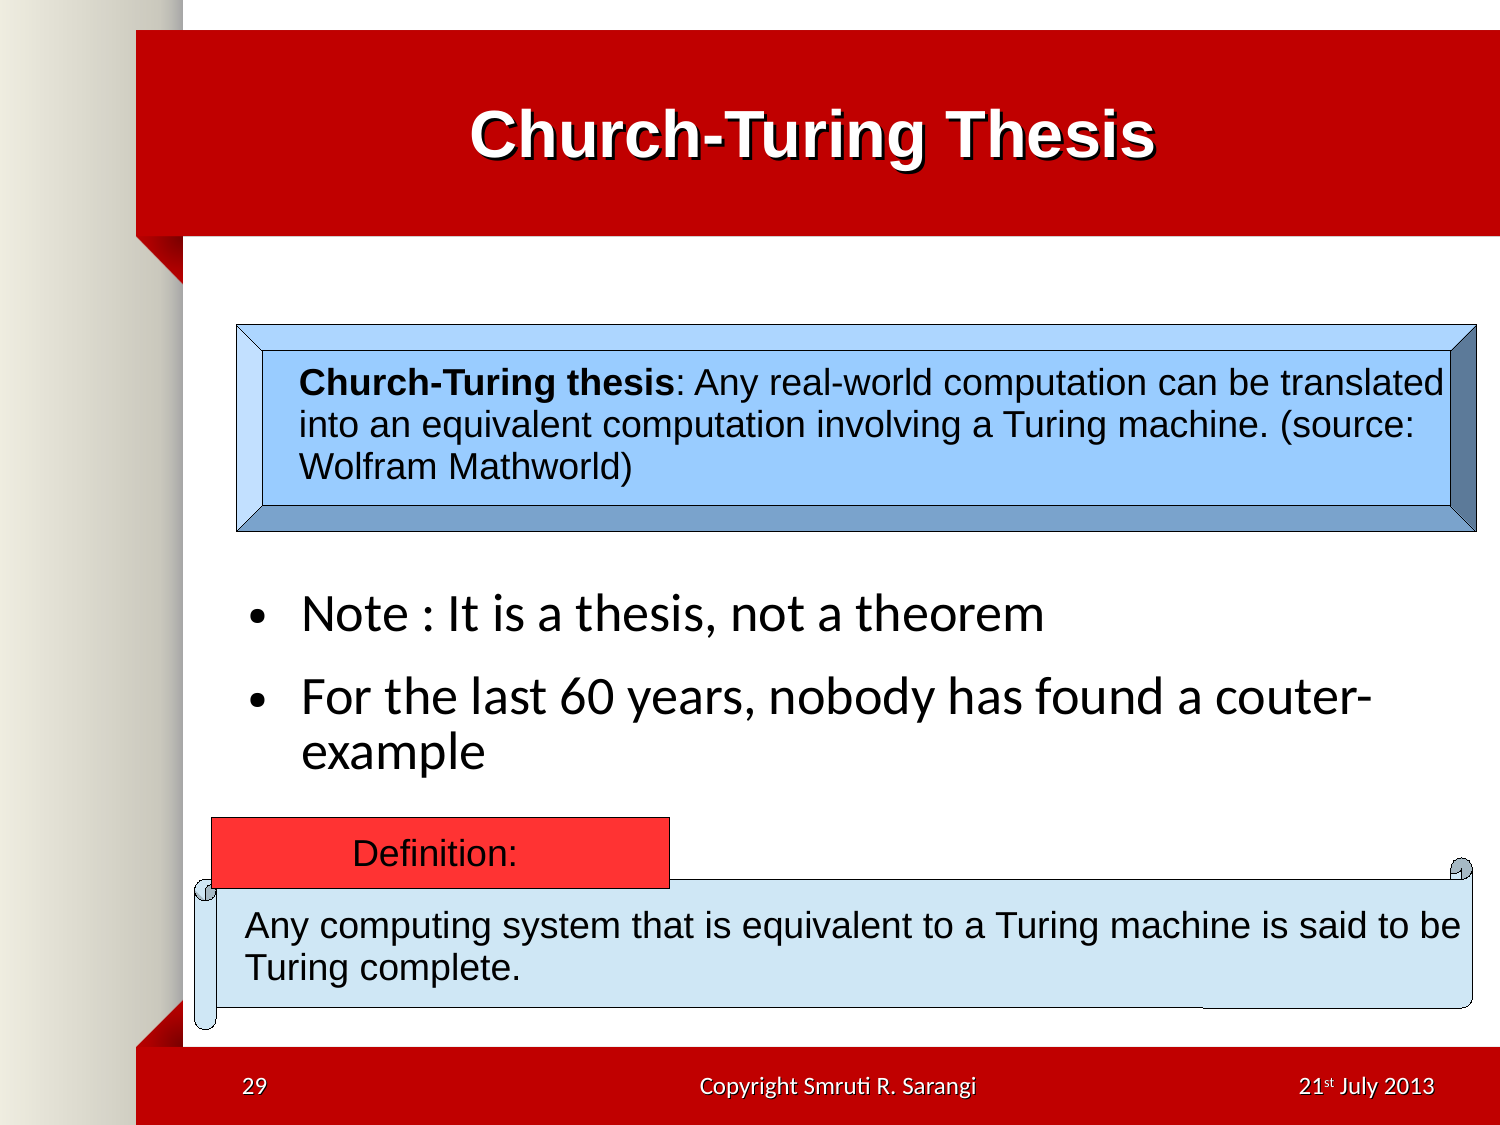

# Church-Turing Thesis
Church-Turing thesis: Any real-world computation can be translated
into an equivalent computation involving a Turing machine. (source: Wolfram Mathworld)
Note : It is a thesis, not a theorem
For the last 60 years, nobody has found a couter-example
Definition:
Any computing system that is equivalent to a Turing machine is said to be
Turing complete.
29
Your date here